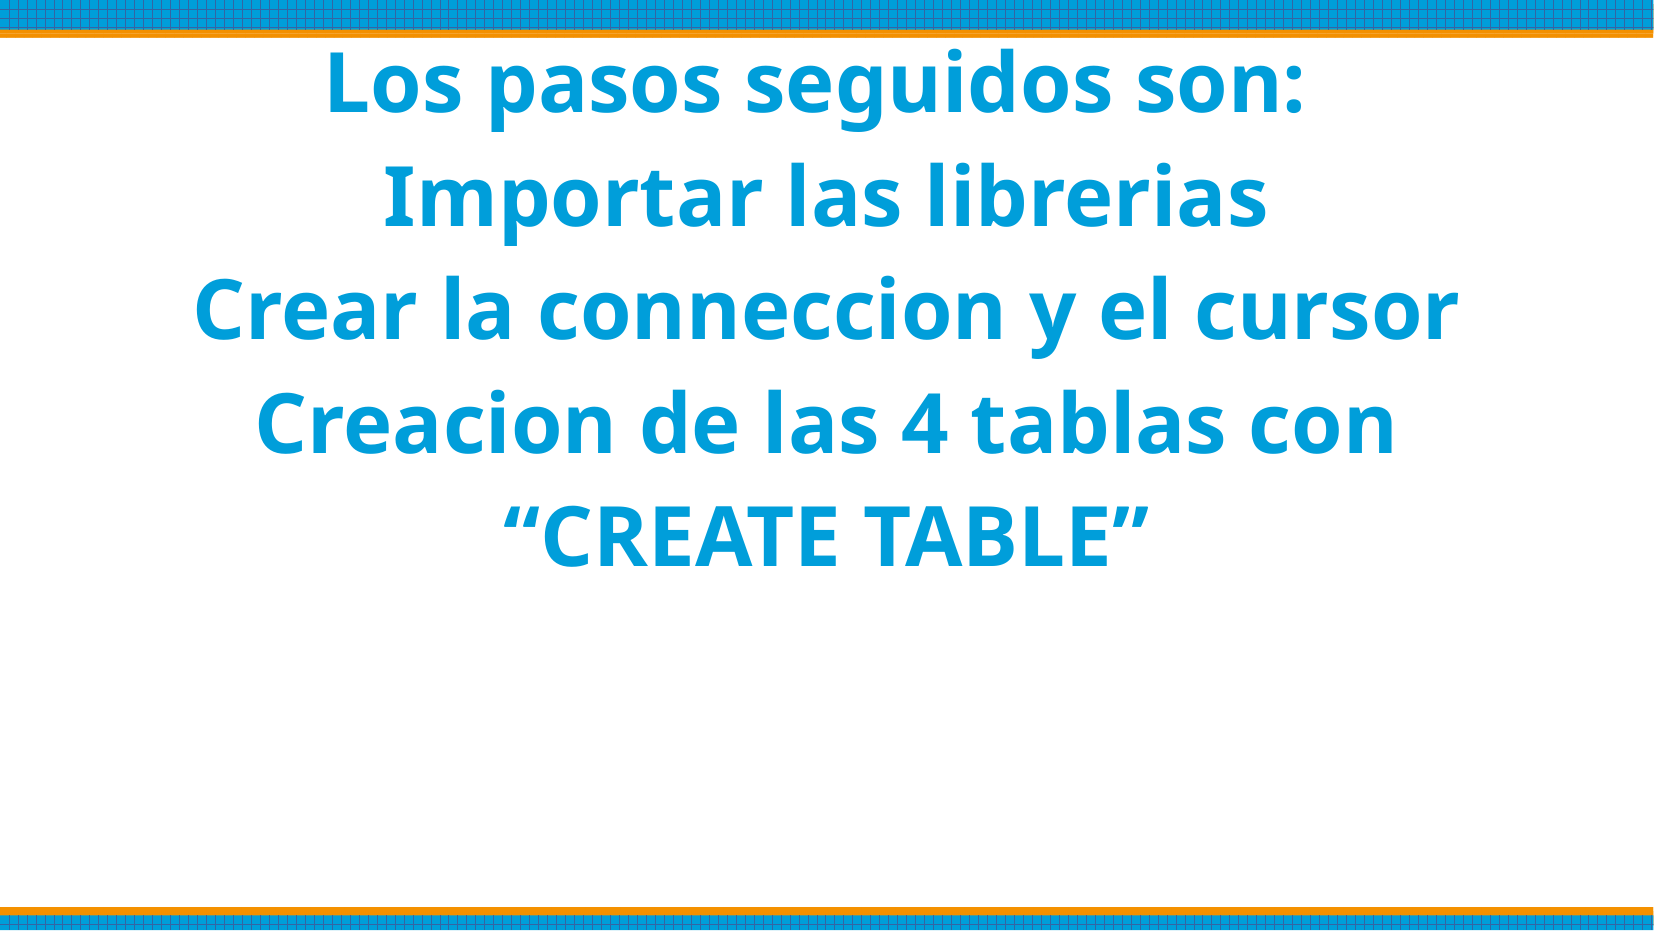

# Los pasos seguidos son:
Importar las librerias
Crear la conneccion y el cursor
Creacion de las 4 tablas con “CREATE TABLE”